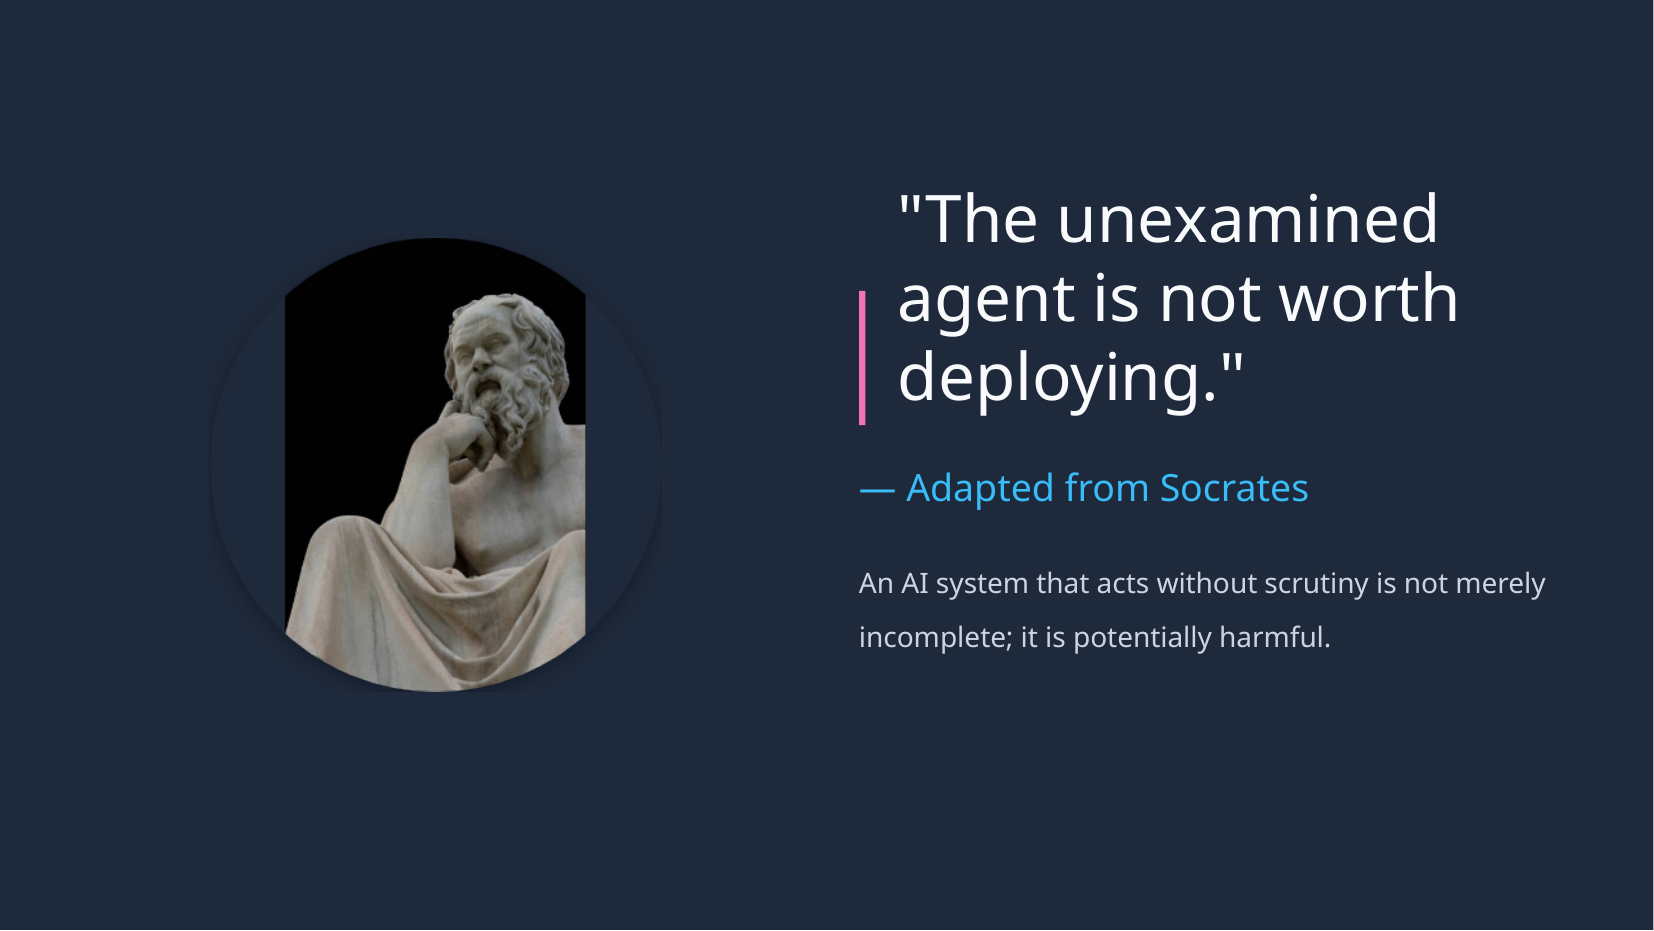

"The unexamined agent is not worth deploying."
— Adapted from Socrates
An AI system that acts without scrutiny is not merely incomplete; it is potentially harmful.